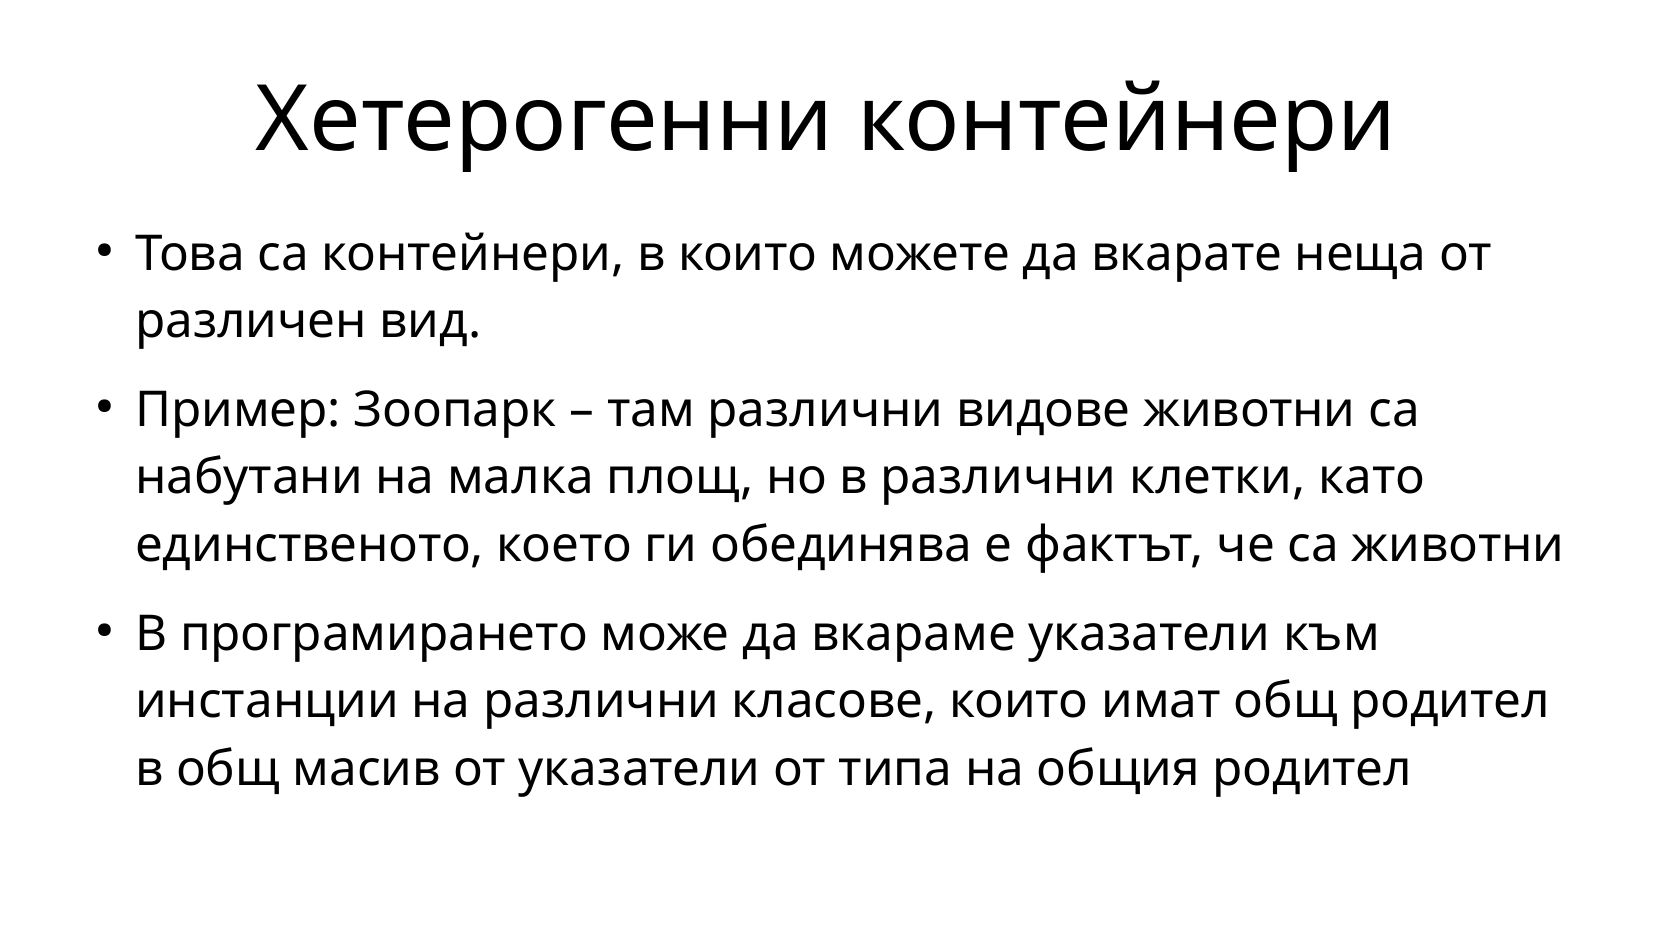

# Хетерогенни контейнери
Това са контейнери, в които можете да вкарате неща от различен вид.
Пример: Зоопарк – там различни видове животни са набутани на малка площ, но в различни клетки, като единственото, което ги обединява е фактът, че са животни
В програмирането може да вкараме указатели към инстанции на различни класове, които имат общ родител в общ масив от указатели от типа на общия родител